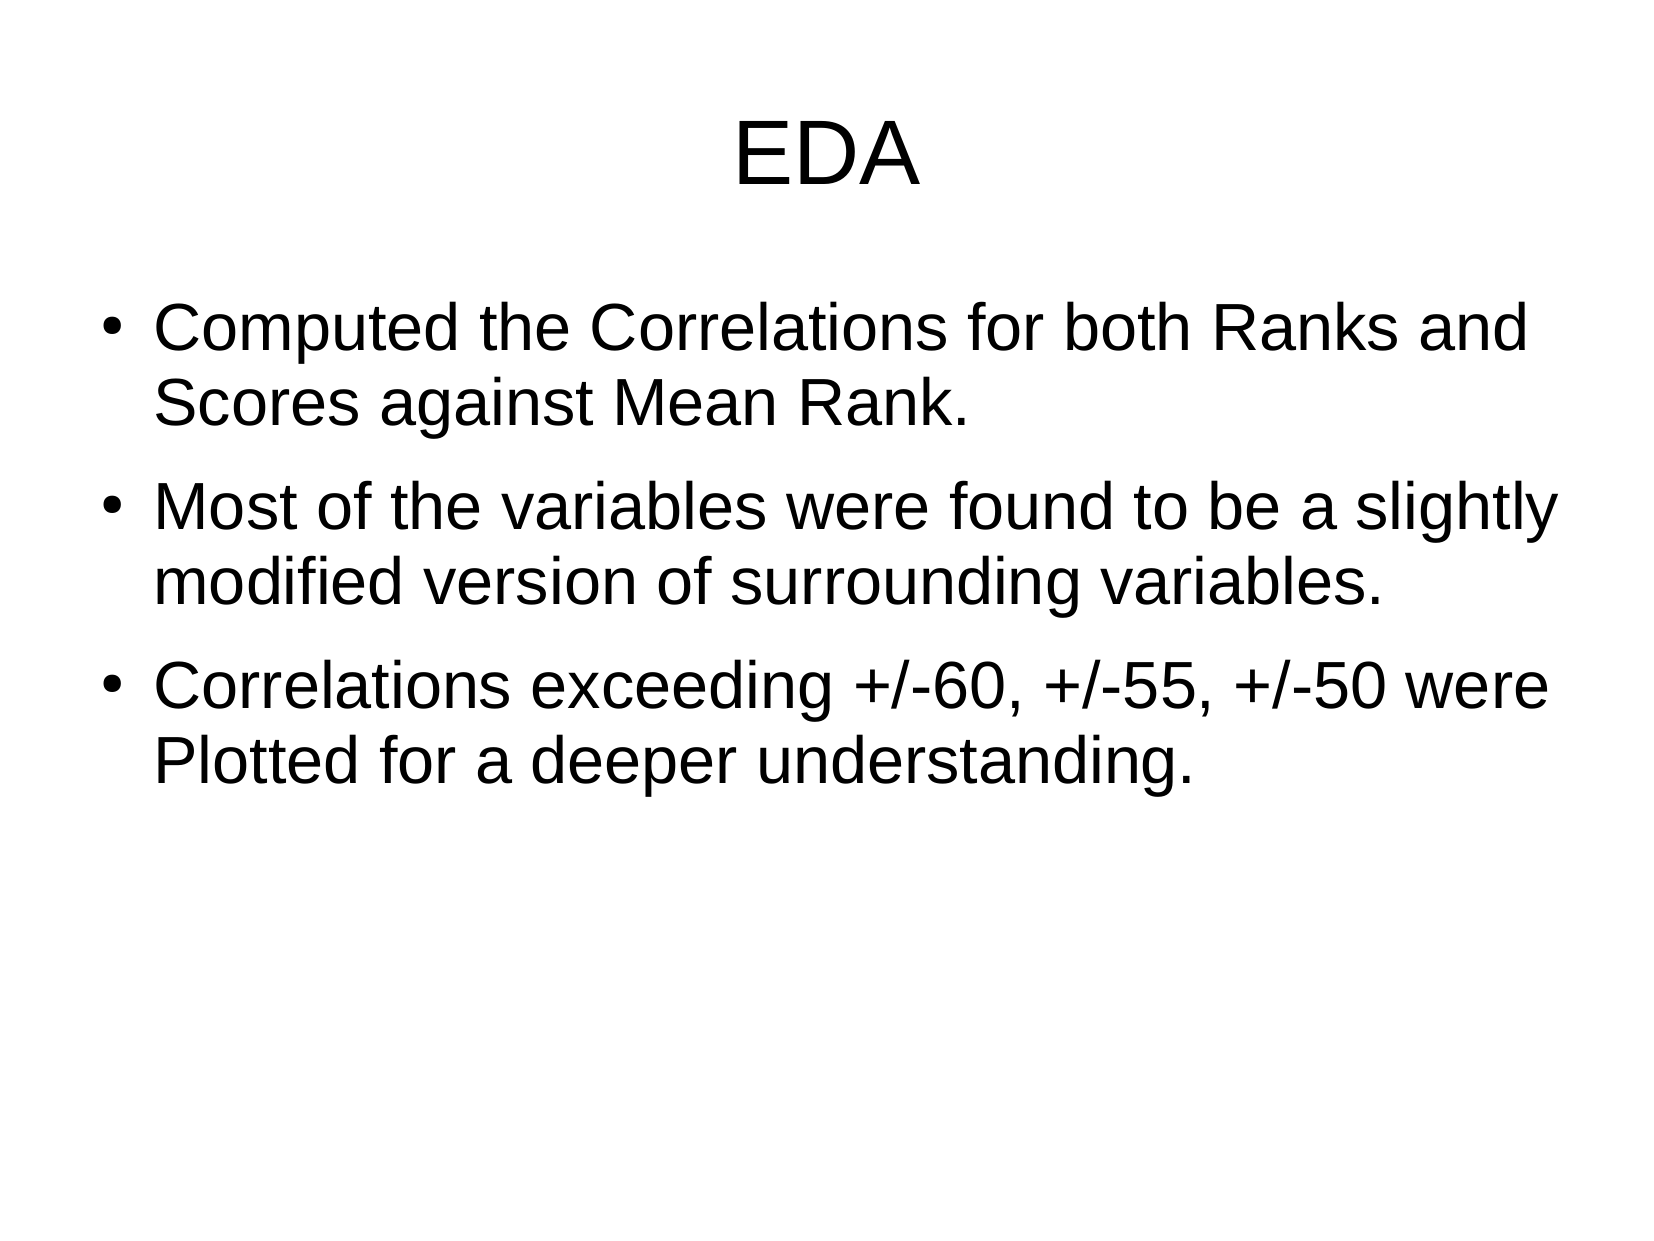

# EDA
Computed the Correlations for both Ranks and Scores against Mean Rank.
Most of the variables were found to be a slightly modified version of surrounding variables.
Correlations exceeding +/-60, +/-55, +/-50 were Plotted for a deeper understanding.